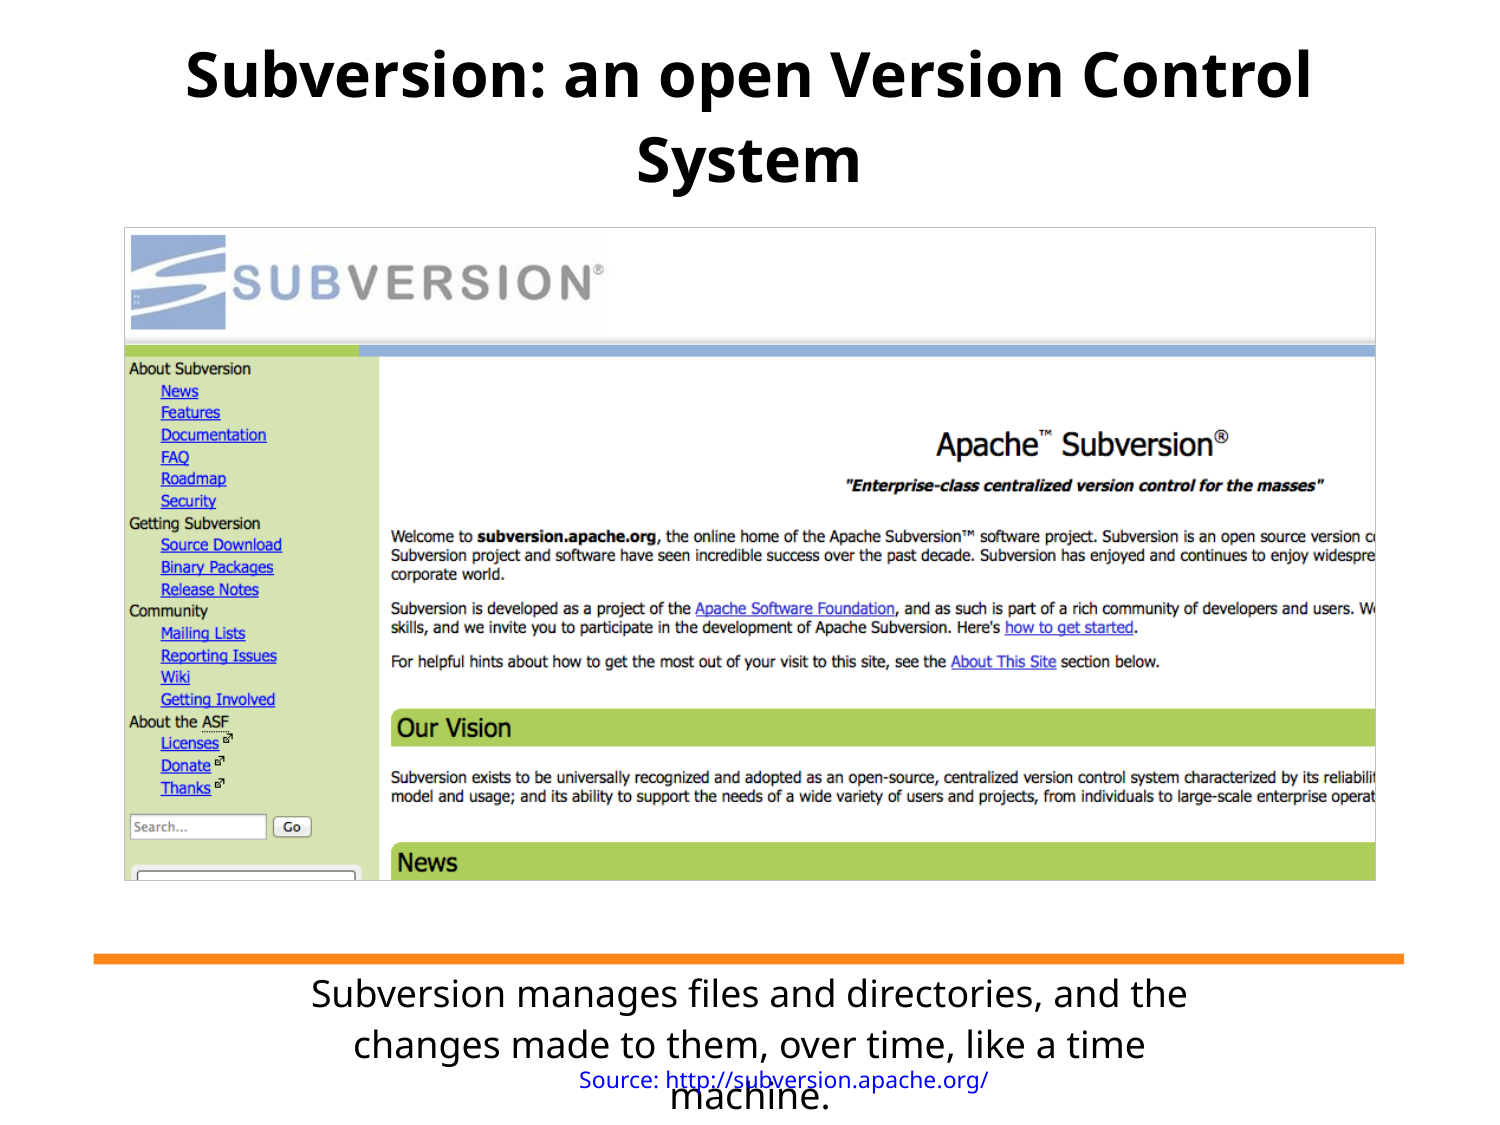

# Subversion: an open Version Control System
Subversion manages files and directories, and the changes made to them, over time, like a time machine.
Source: http://subversion.apache.org/